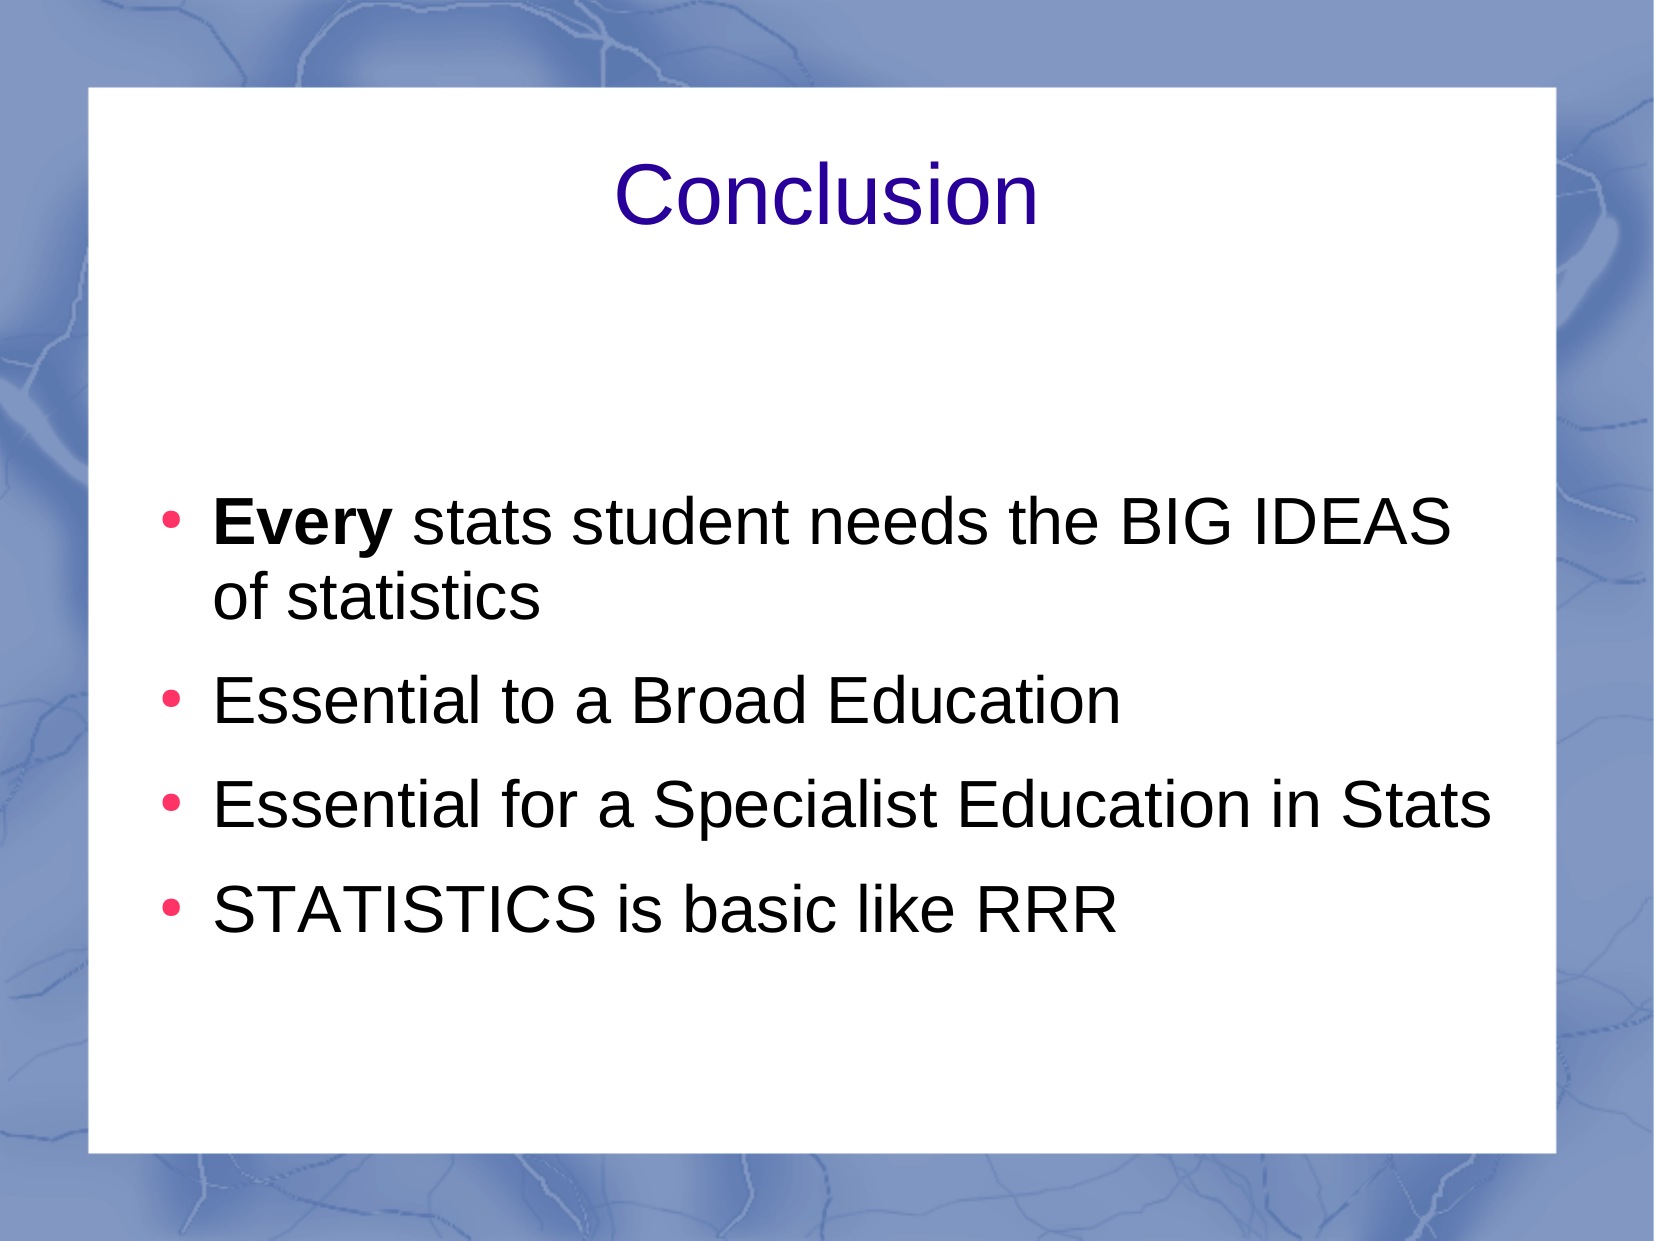

# Conclusion
Every stats student needs the BIG IDEAS of statistics
Essential to a Broad Education
Essential for a Specialist Education in Stats
STATISTICS is basic like RRR